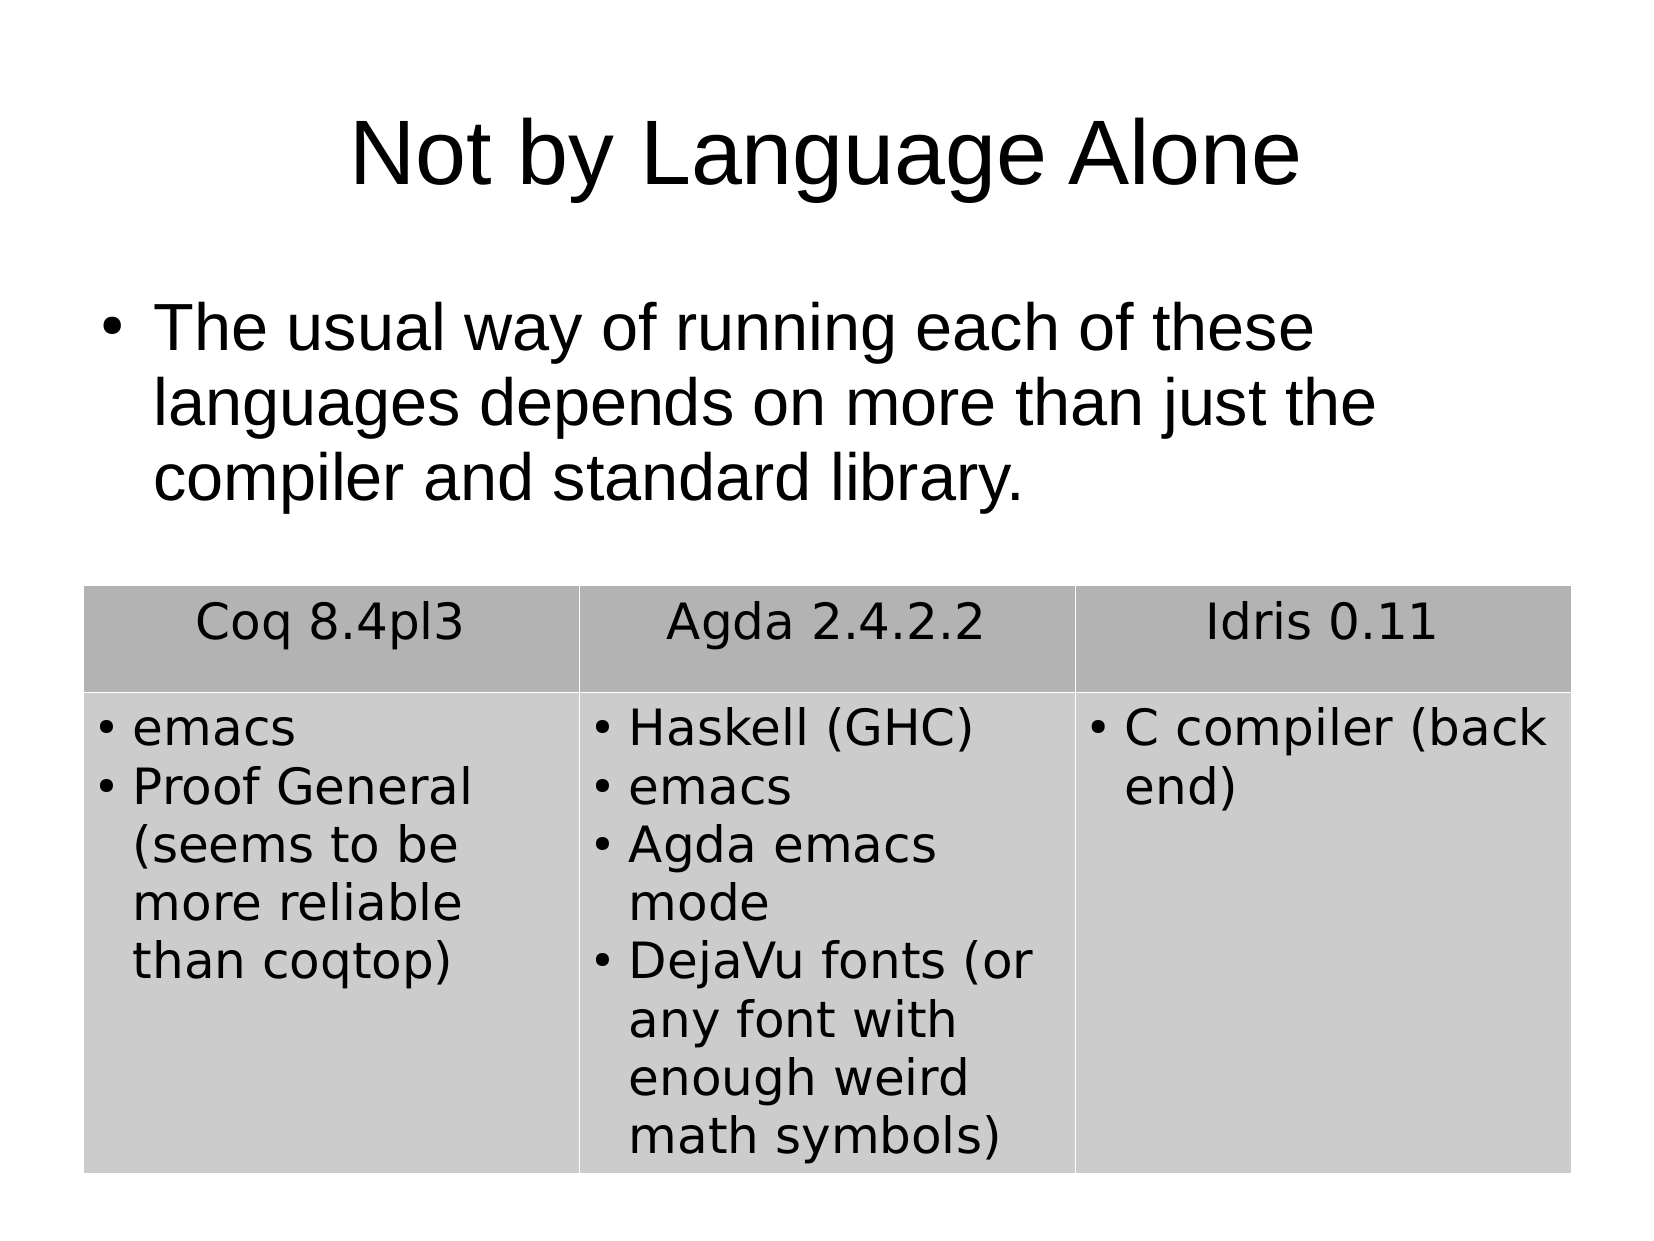

# Not by Language Alone
The usual way of running each of these languages depends on more than just the compiler and standard library.
| Coq 8.4pl3 | Agda 2.4.2.2 | Idris 0.11 |
| --- | --- | --- |
| emacs Proof General (seems to be more reliable than coqtop) | Haskell (GHC) emacs Agda emacs mode DejaVu fonts (or any font with enough weird math symbols) | C compiler (back end) |